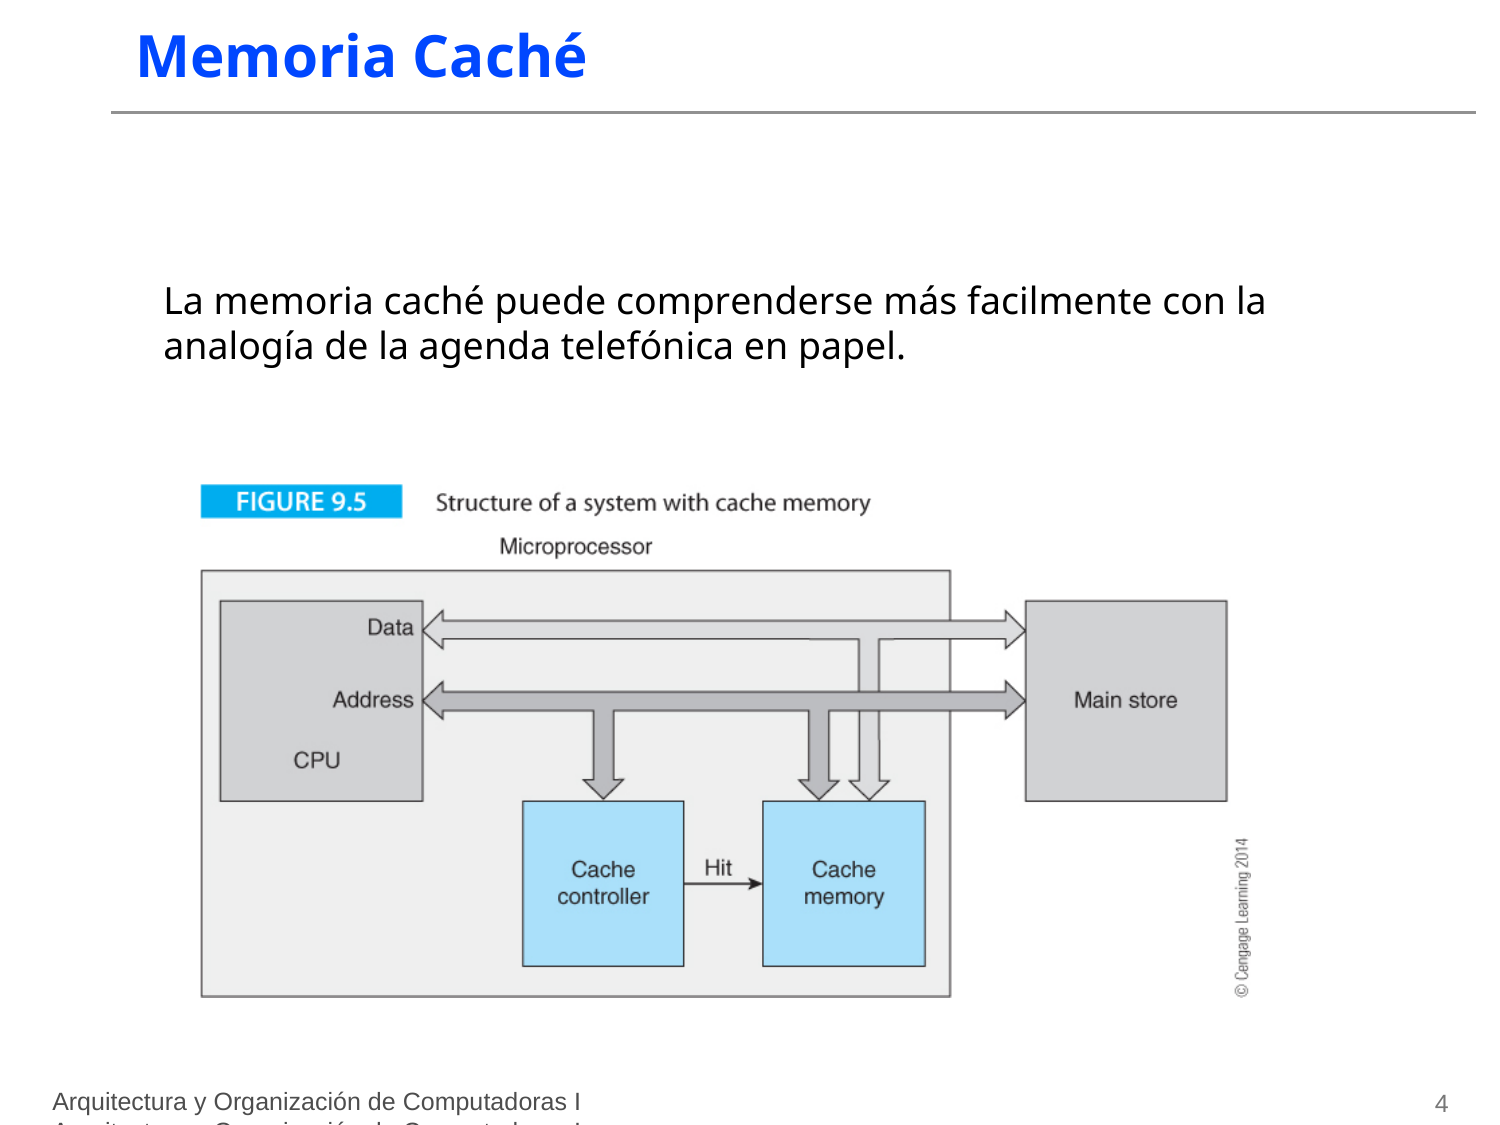

# Memoria Caché
La memoria caché puede comprenderse más facilmente con la analogía de la agenda telefónica en papel.
Arquitectura y Organización de Computadoras I
4